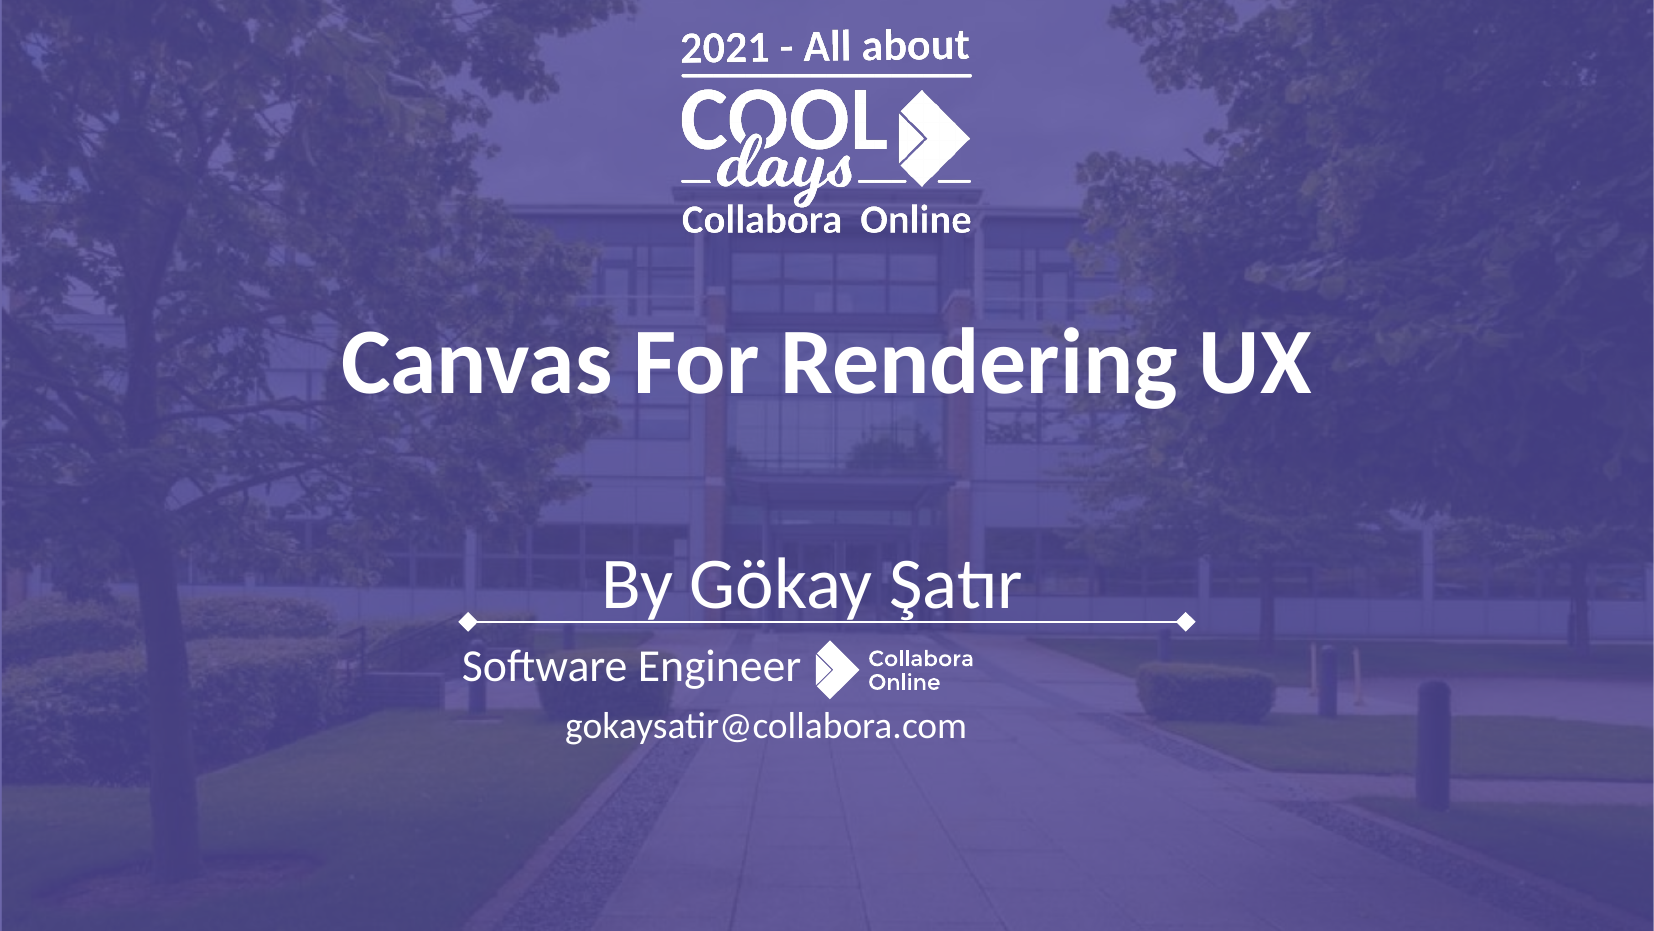

# Canvas For Rendering UX
By Gökay Şatır
Software Engineer
gokaysatir@collabora.com